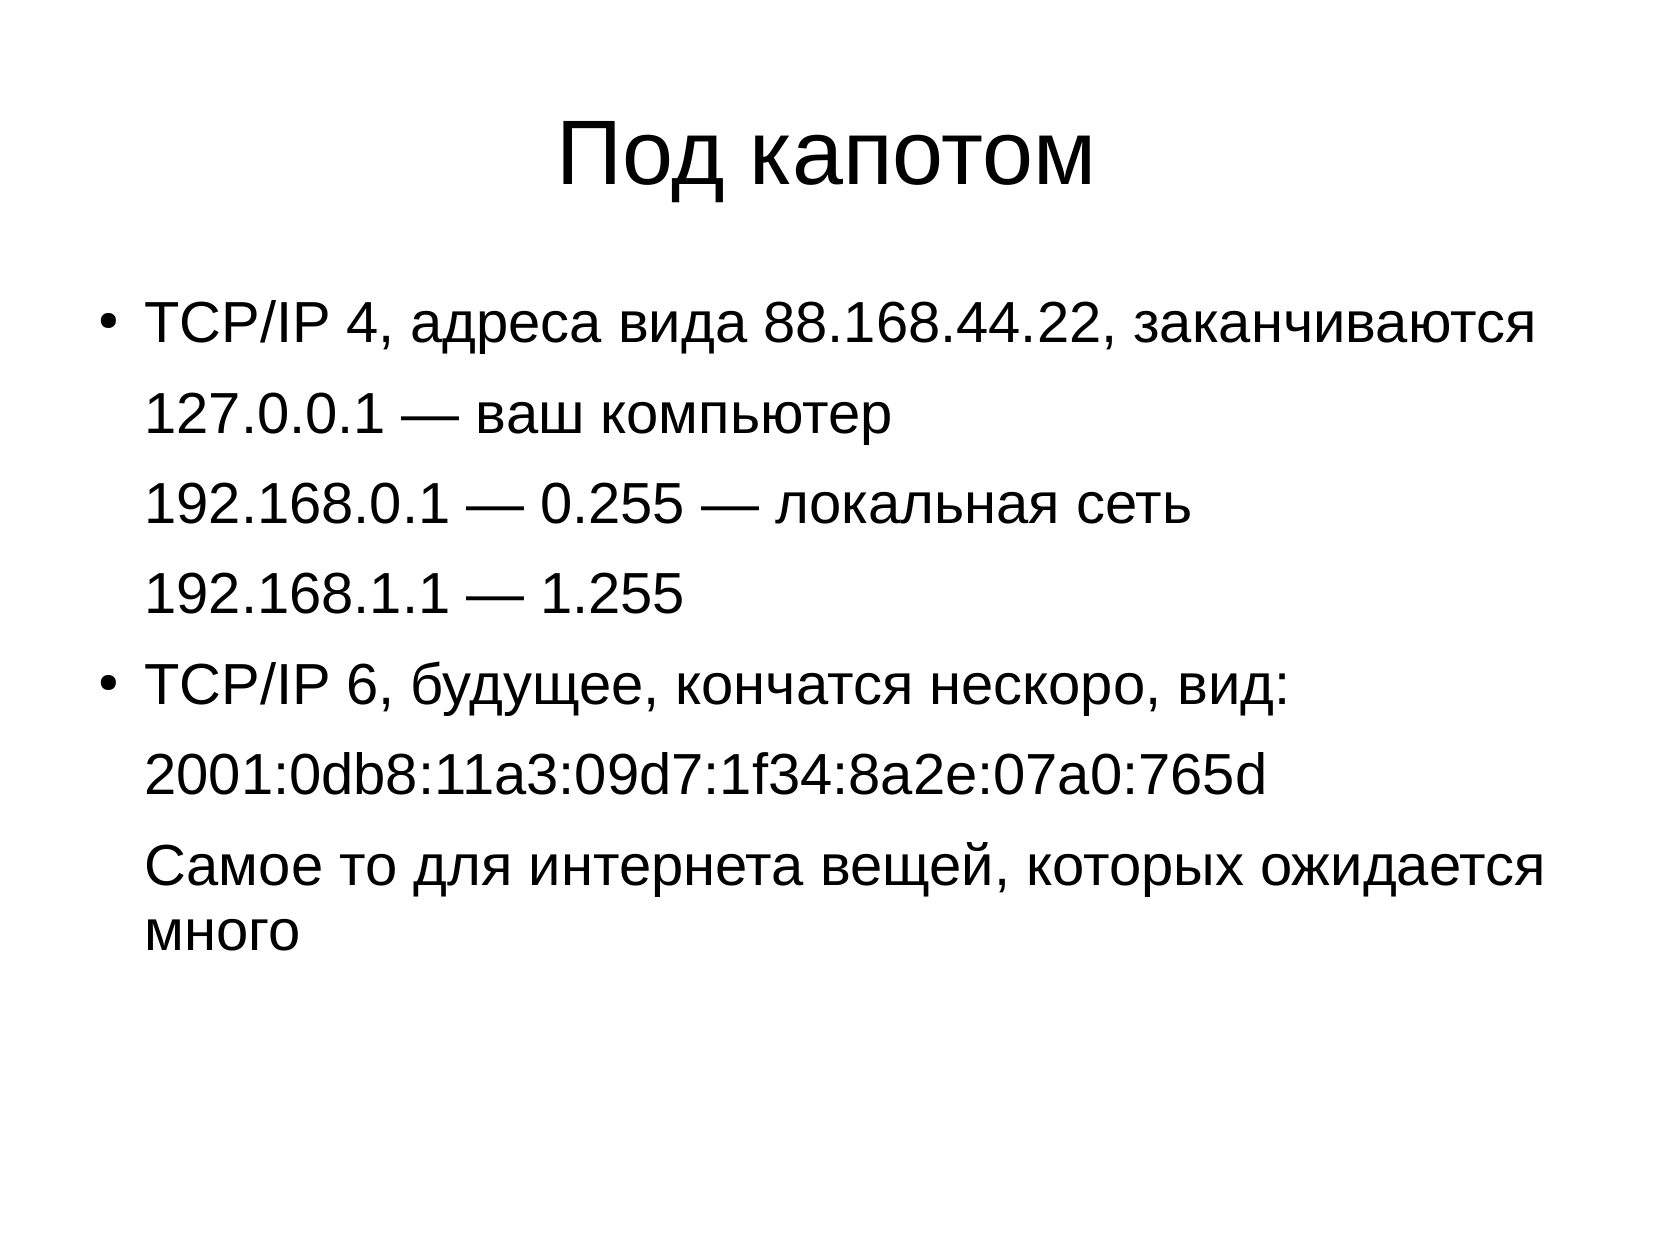

# Под капотом
TCP/IP 4, адреса вида 88.168.44.22, заканчиваются
127.0.0.1 — ваш компьютер
192.168.0.1 — 0.255 — локальная сеть
192.168.1.1 — 1.255
TCP/IP 6, будущее, кончатся нескоро, вид:
2001:0db8:11a3:09d7:1f34:8a2e:07a0:765d
Самое то для интернета вещей, которых ожидается много